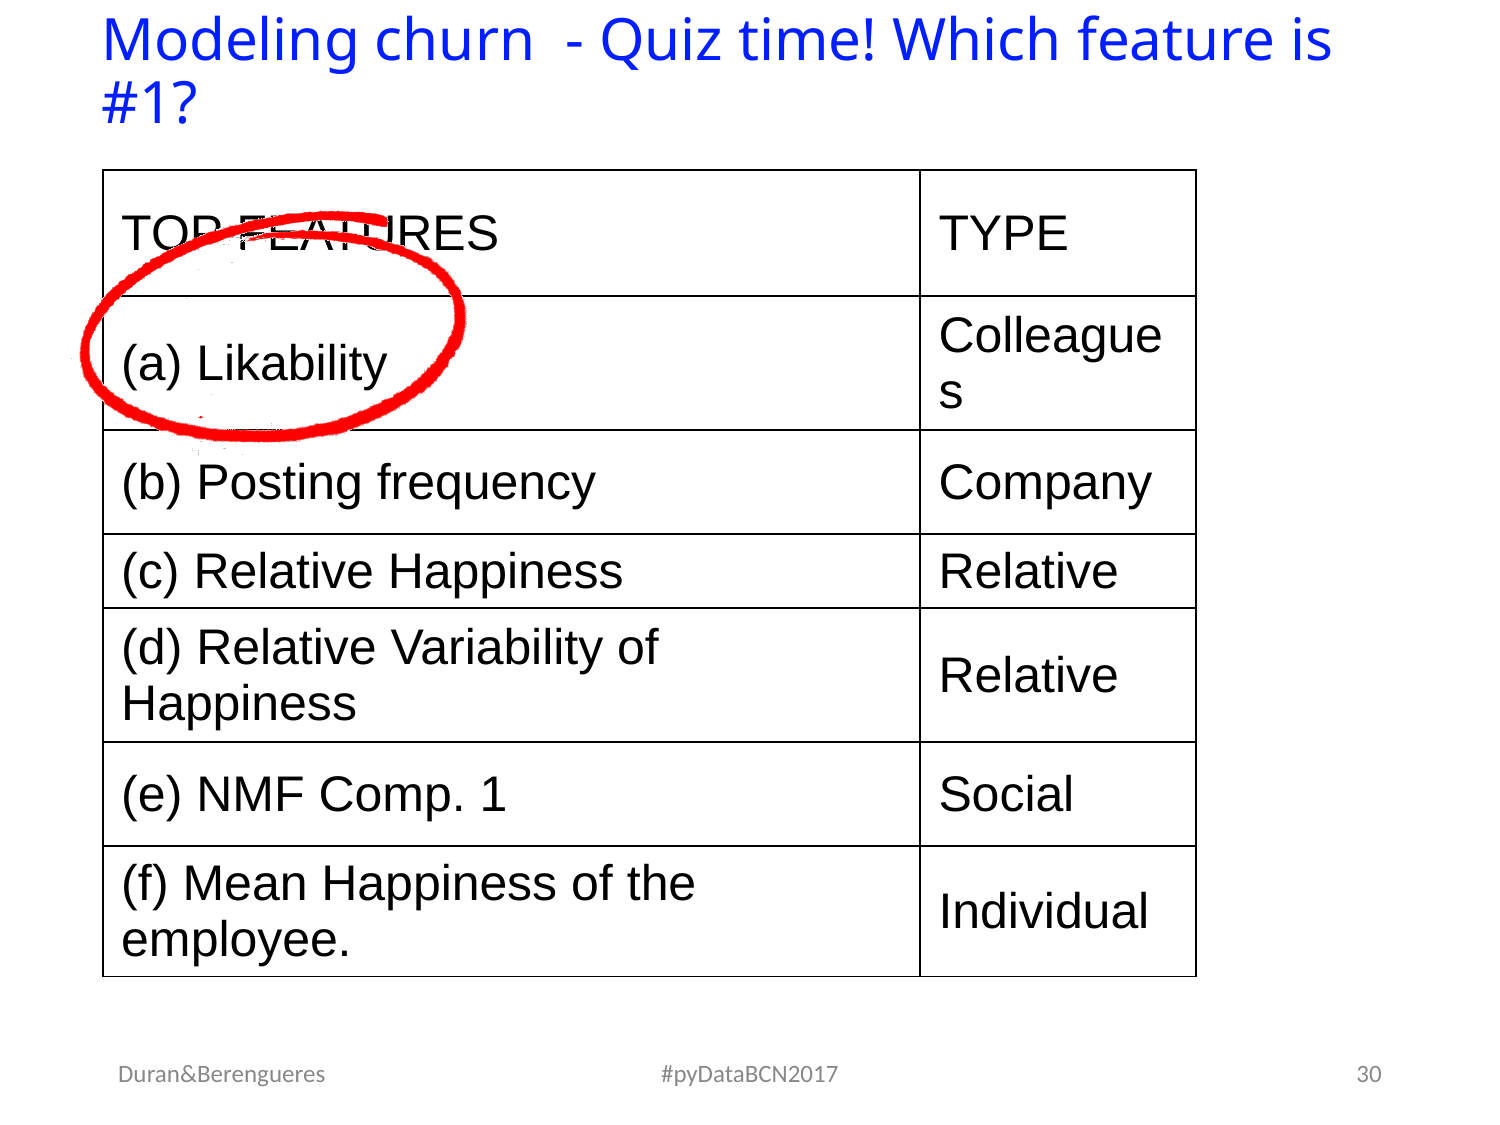

# Modeling churn - Quiz time! Which feature is #1?
| TOP FEATURES | TYPE | Influence |
| --- | --- | --- |
| (a) Likability | Colleagues | 33 |
| (b) Posting frequency | Company | 9.6 |
| (c) Relative Happiness | Relative | 4.2 |
| (d) Relative Variability of Happiness | Relative | 2.4 |
| (e) NMF Comp. 1 | Social | 2.2 |
| (f) Mean Happiness of the employee. | Individual | 1.8 |
Duran&Berengueres
#pyDataBCN2017